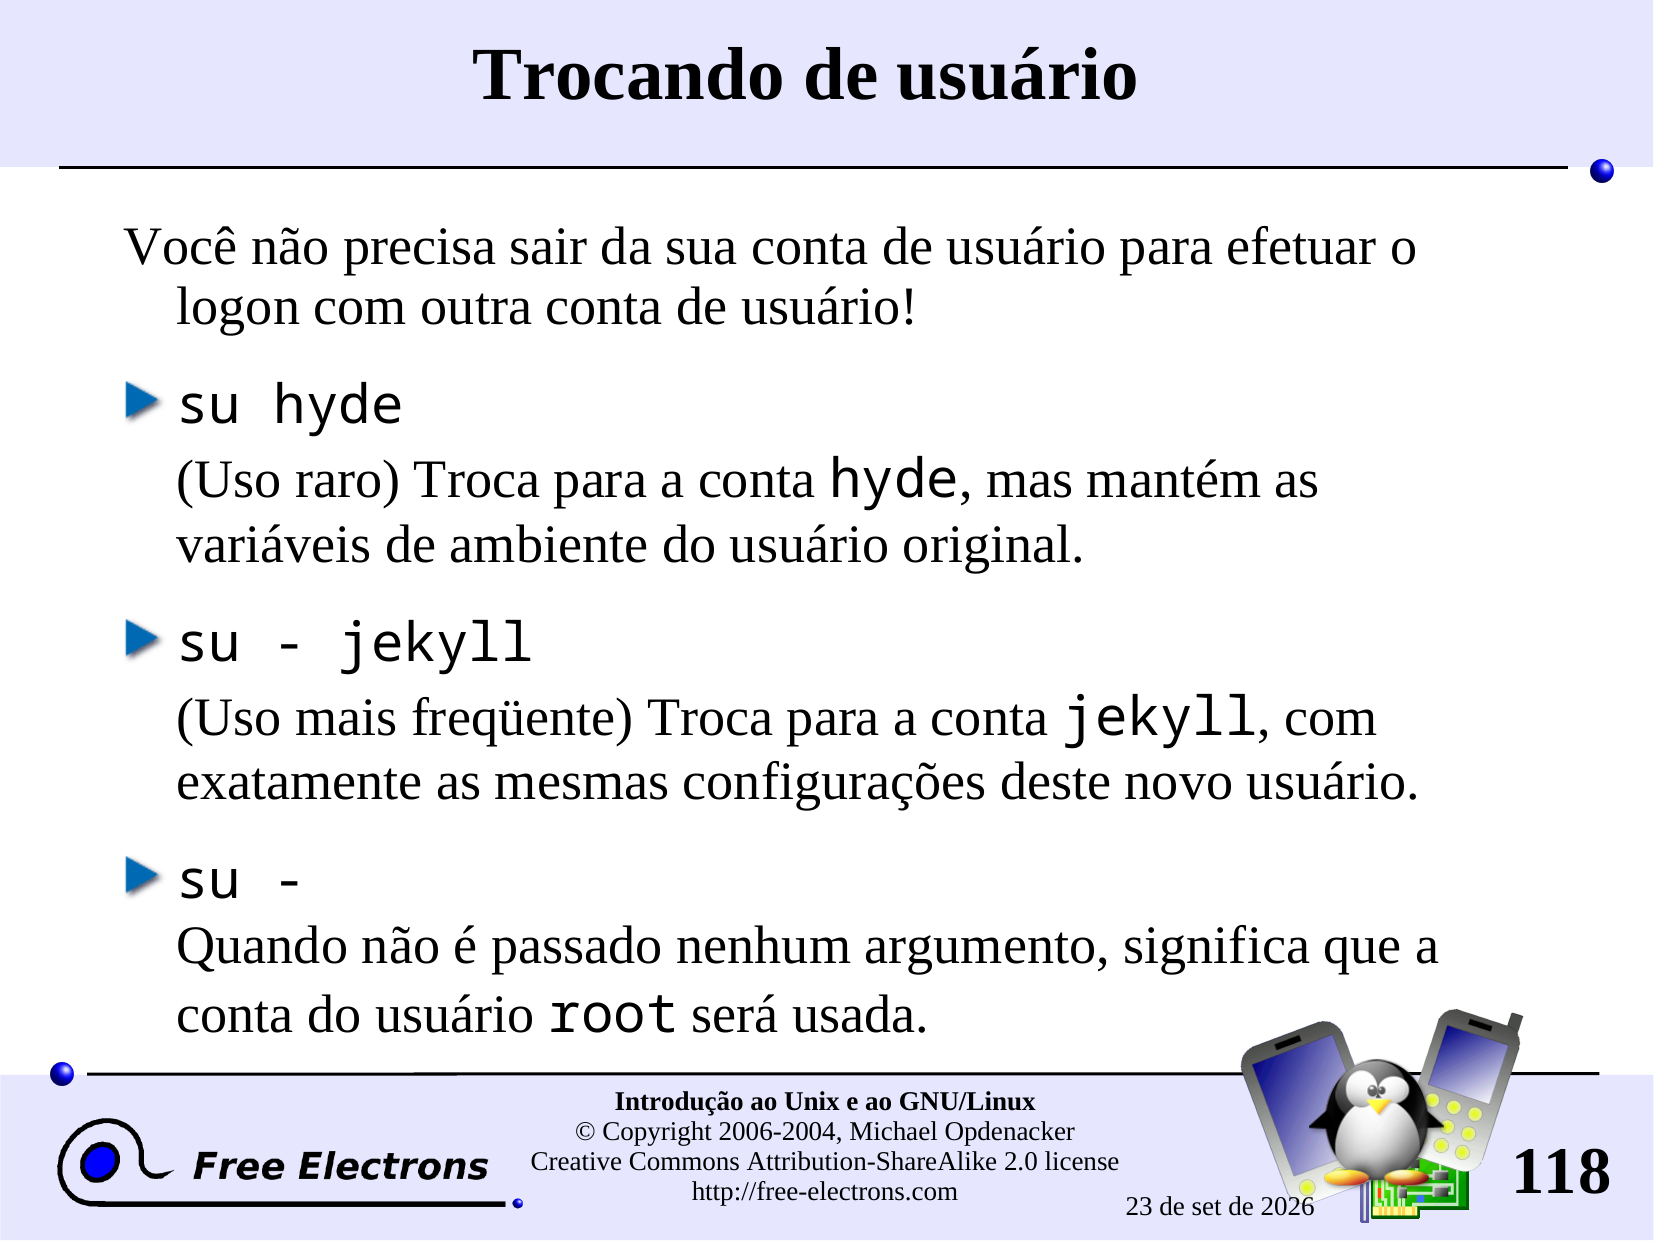

# Trocando de usuário
Você não precisa sair da sua conta de usuário para efetuar o logon com outra conta de usuário!
su hyde
(Uso raro) Troca para a conta hyde, mas mantém as variáveis de ambiente do usuário original.
su - jekyll
(Uso mais freqüente) Troca para a conta jekyll, com exatamente as mesmas configurações deste novo usuário.
su -
Quando não é passado nenhum argumento, significa que a conta do usuário root será usada.